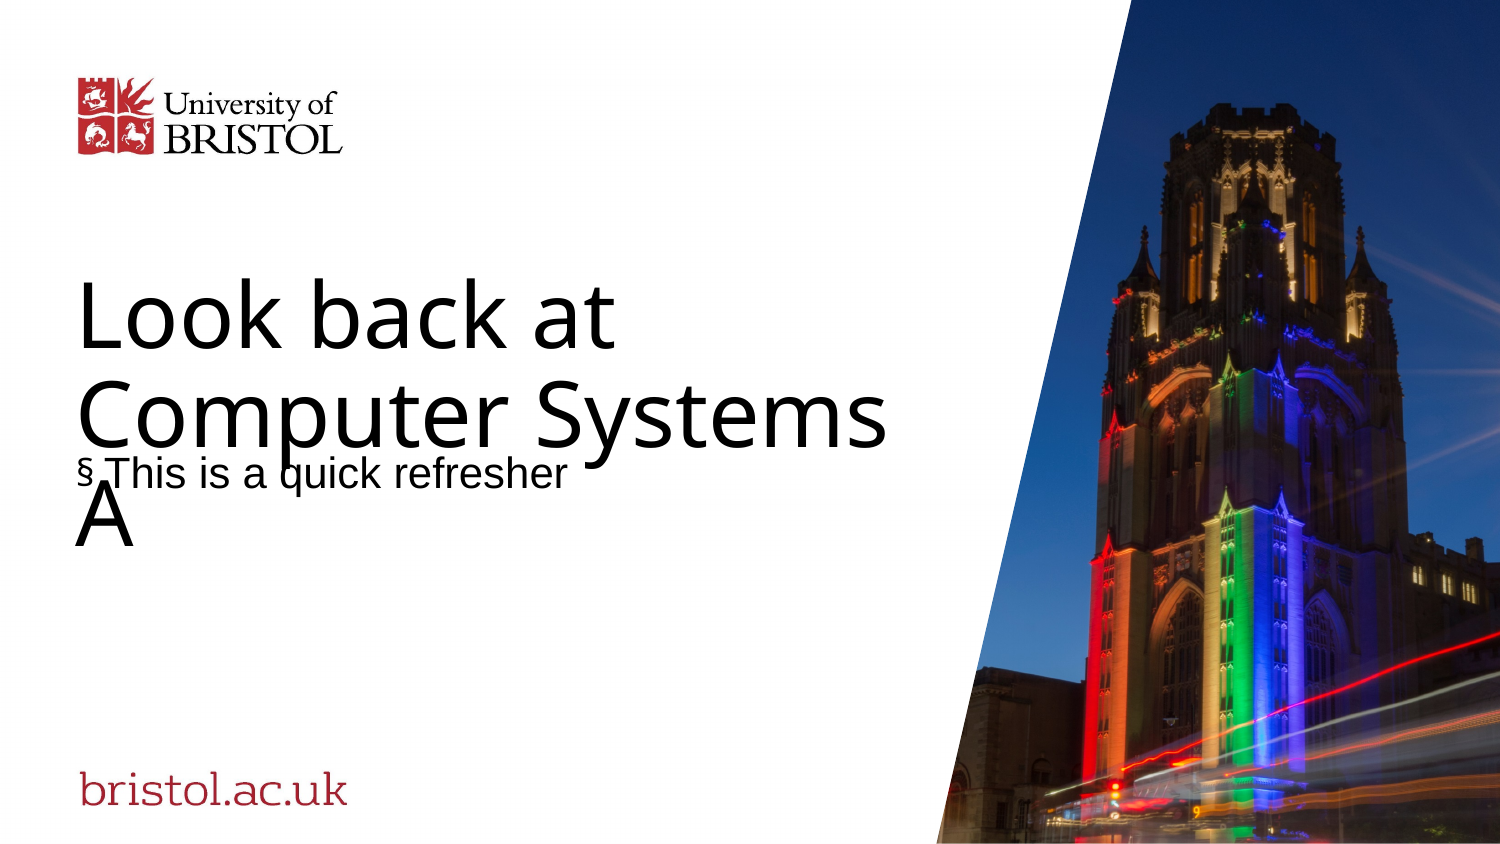

# Look back at Computer Systems A
This is a quick refresher